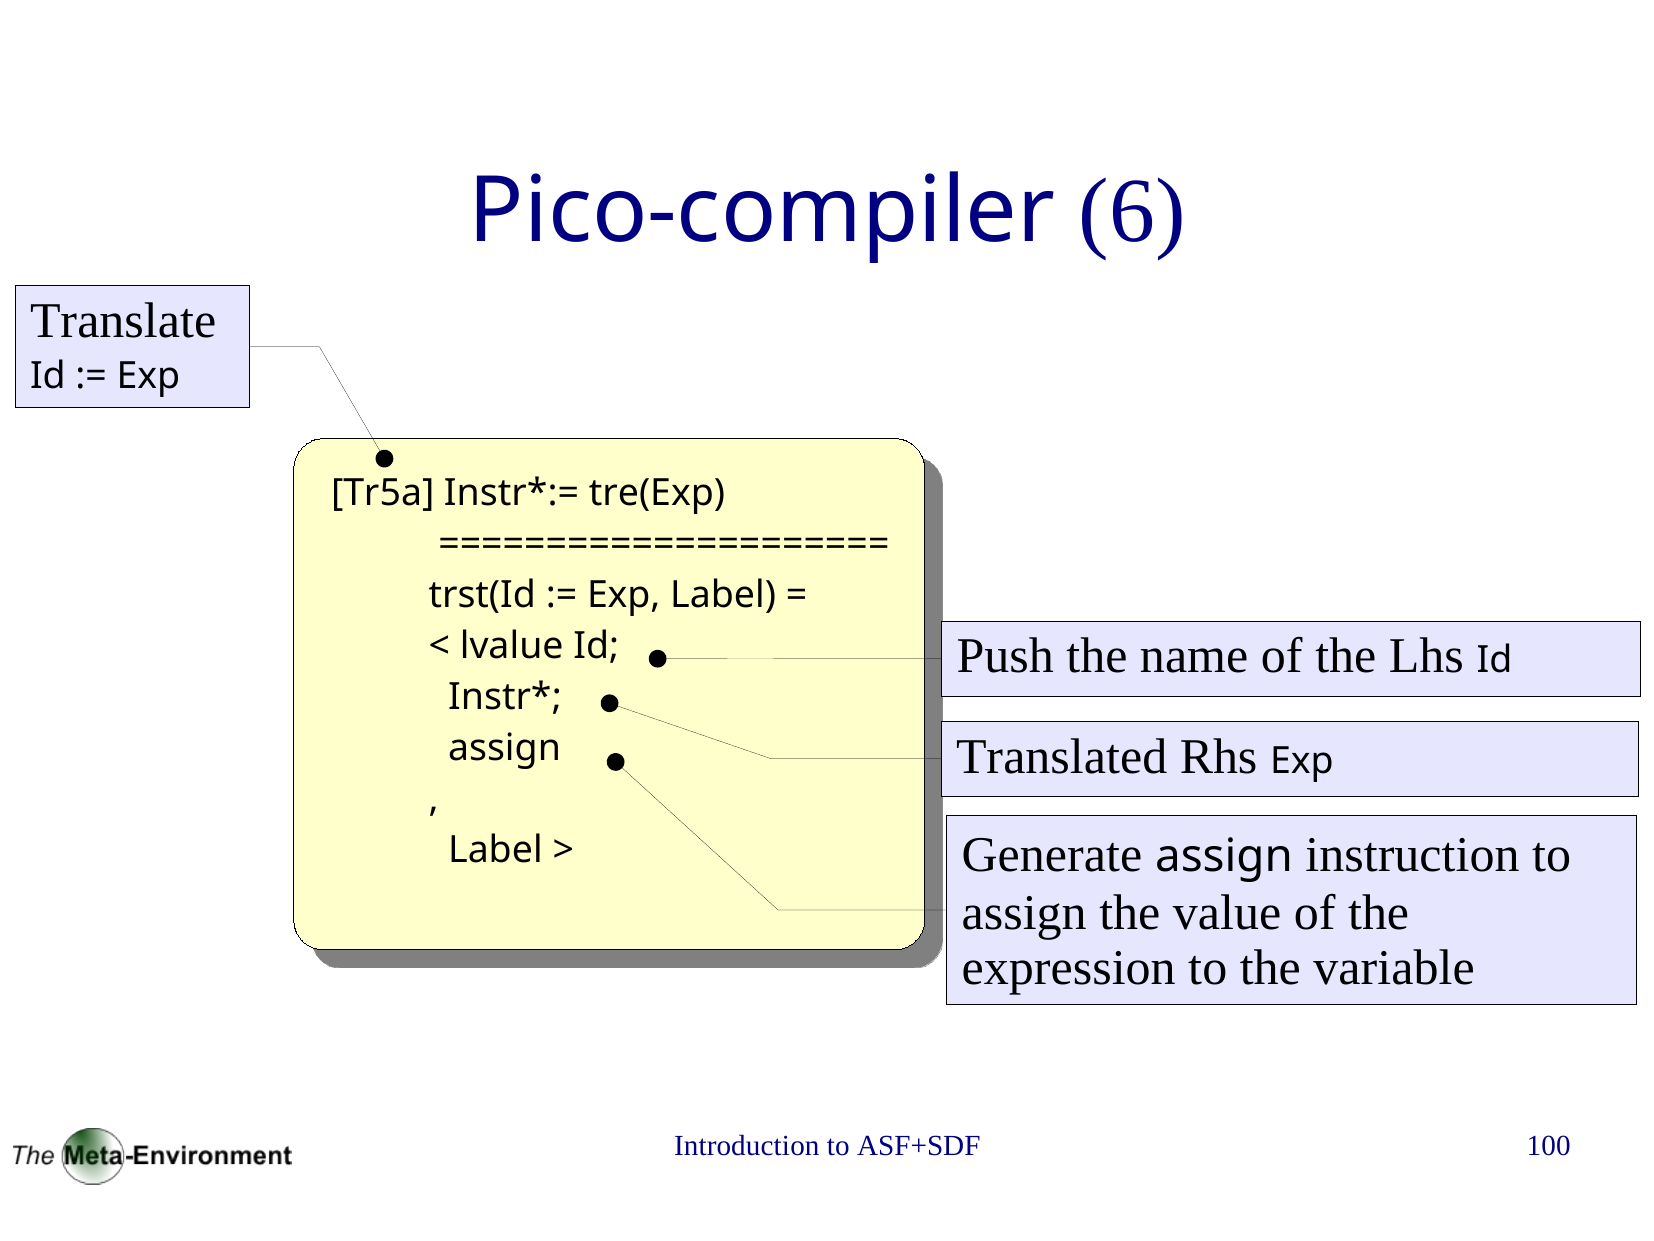

# Pico-compiler (6)
[Tr5a] Instr*:= tre(Exp)
 =====================
 trst(Id := Exp, Label) =
 < lvalue Id;
 Instr*;
 assign
 ,
 Label >
100